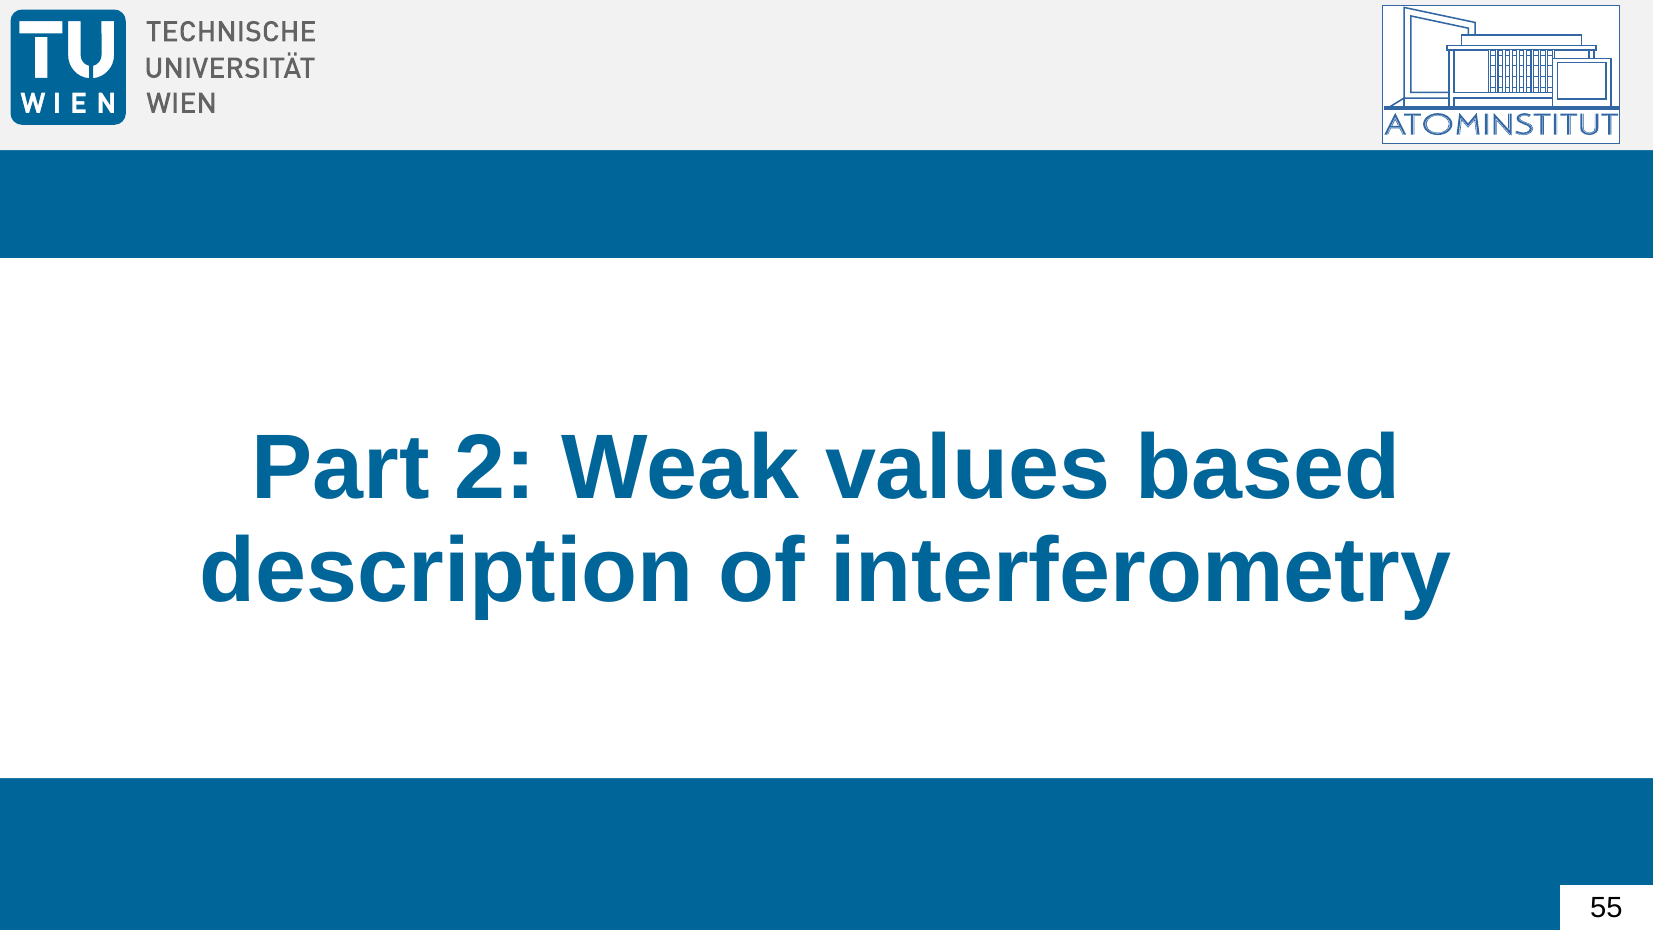

# Part 2: Weak values based description of interferometry